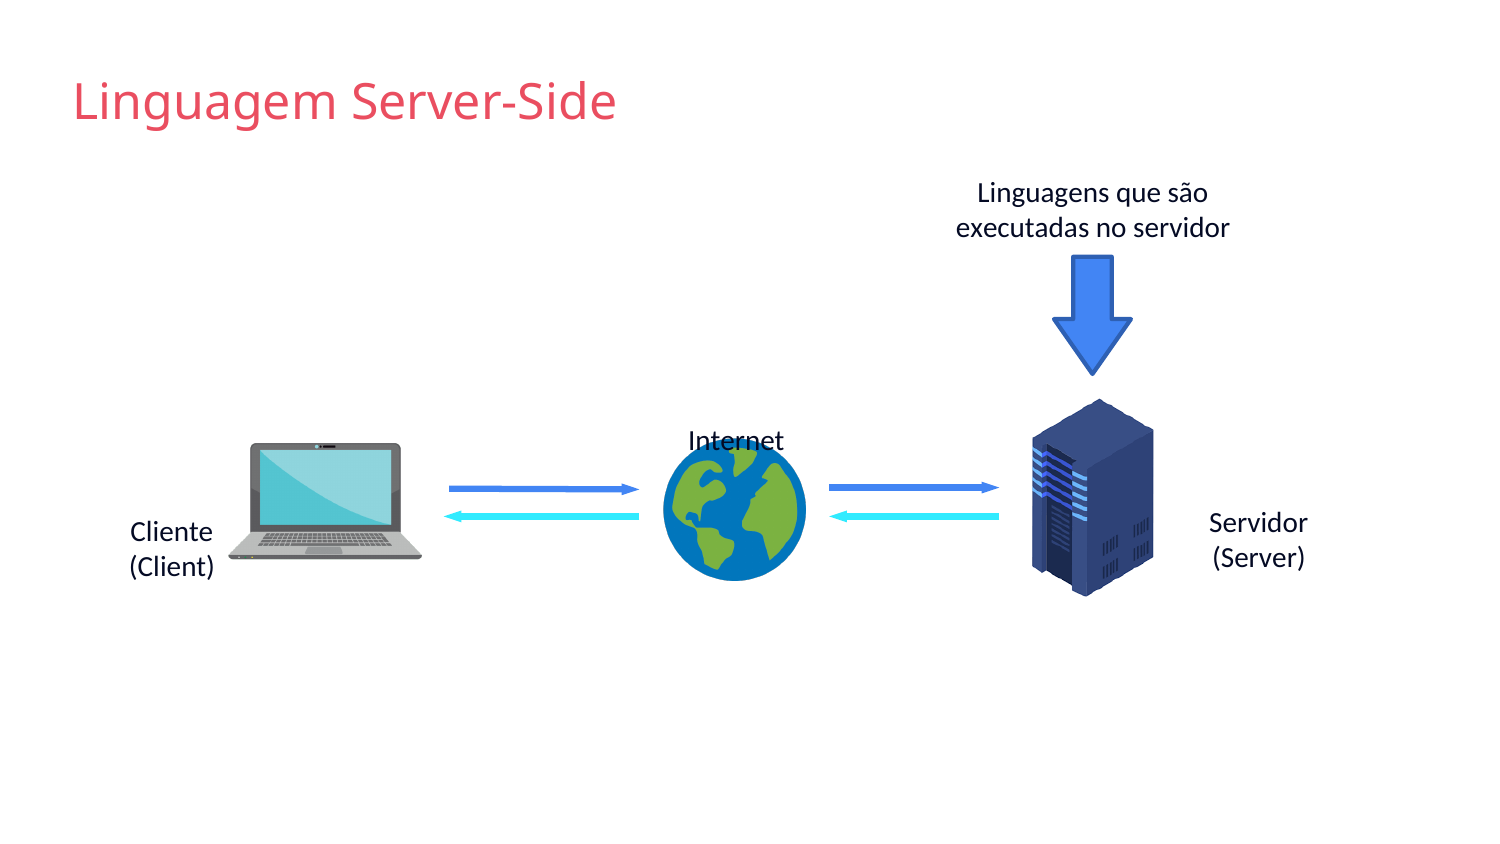

Linguagem Server-Side
Linguagens que são executadas no servidor
Internet
Servidor (Server)
Cliente
(Client)